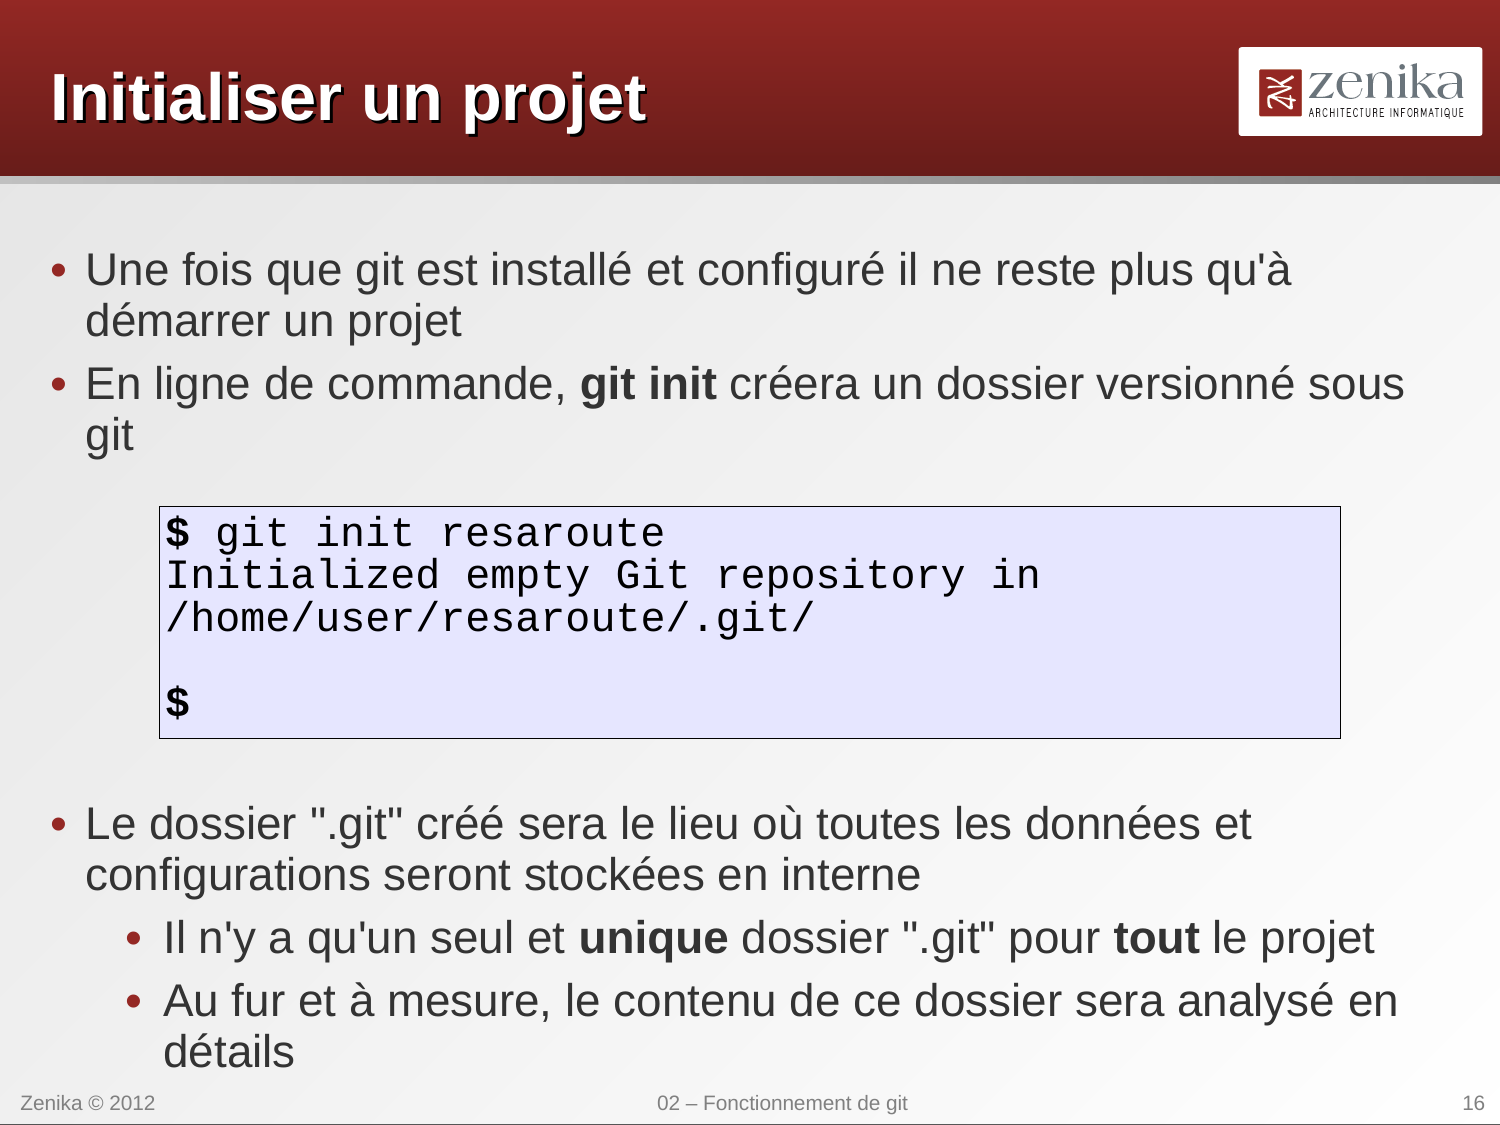

# Initialiser un projet
Une fois que git est installé et configuré il ne reste plus qu'à démarrer un projet
En ligne de commande, git init créera un dossier versionné sous git
Le dossier ".git" créé sera le lieu où toutes les données et configurations seront stockées en interne
Il n'y a qu'un seul et unique dossier ".git" pour tout le projet
Au fur et à mesure, le contenu de ce dossier sera analysé en détails
| $ git init resaroute Initialized empty Git repository in /home/user/resaroute/.git/ $ |
| --- |